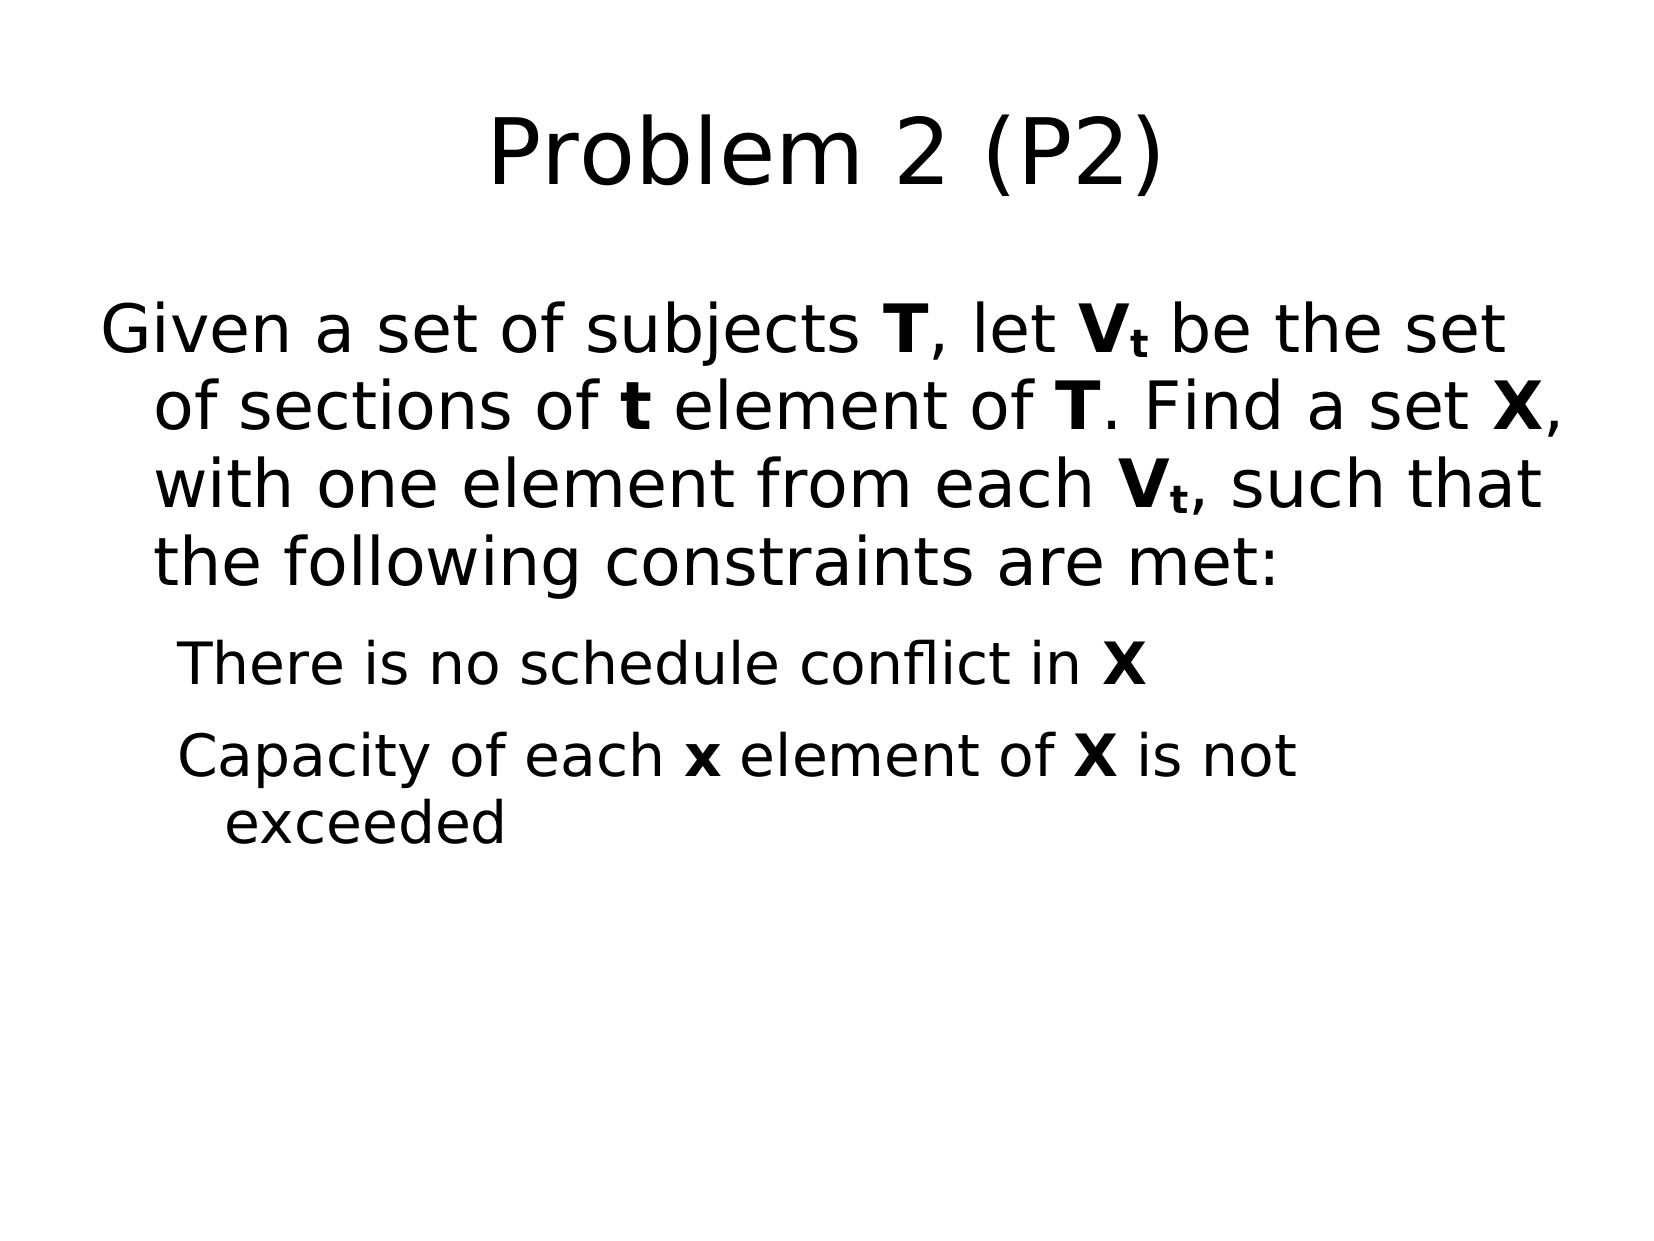

# Problem 2 (P2)
Given a set of subjects T, let Vt be the set of sections of t element of T. Find a set X, with one element from each Vt, such that the following constraints are met:
There is no schedule conflict in X
Capacity of each x element of X is not exceeded